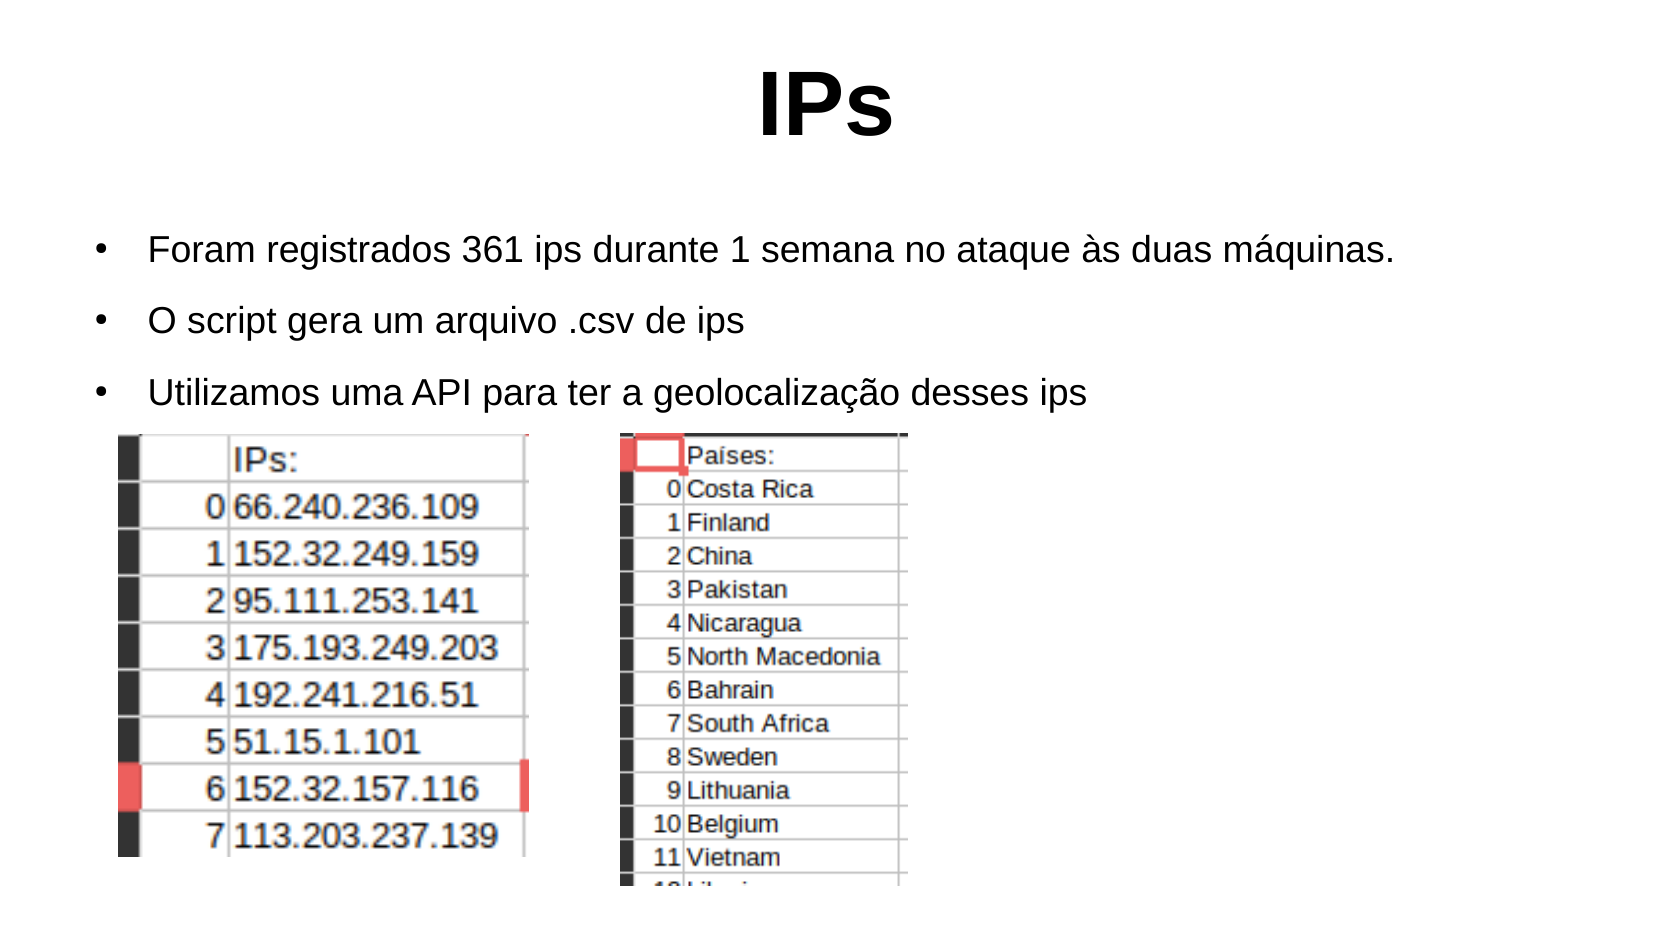

IPs
# Foram registrados 361 ips durante 1 semana no ataque às duas máquinas.
O script gera um arquivo .csv de ips
Utilizamos uma API para ter a geolocalização desses ips